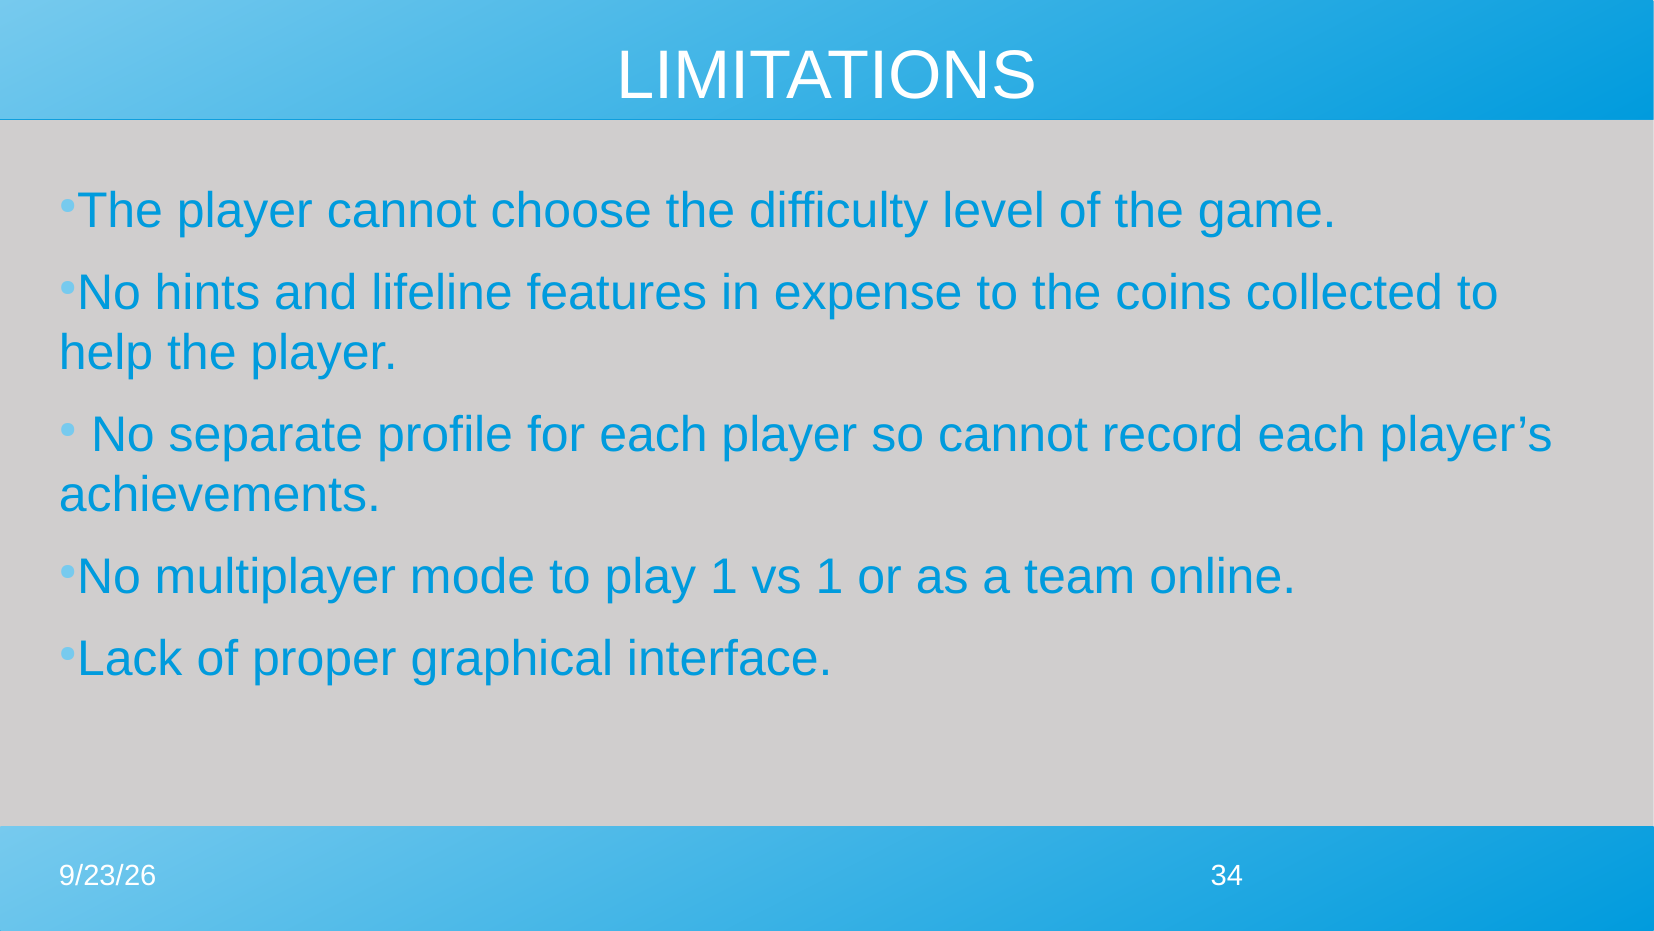

# LIMITATIONS
The player cannot choose the difficulty level of the game.
No hints and lifeline features in expense to the coins collected to help the player.
 No separate profile for each player so cannot record each player’s achievements.
No multiplayer mode to play 1 vs 1 or as a team online.
Lack of proper graphical interface.